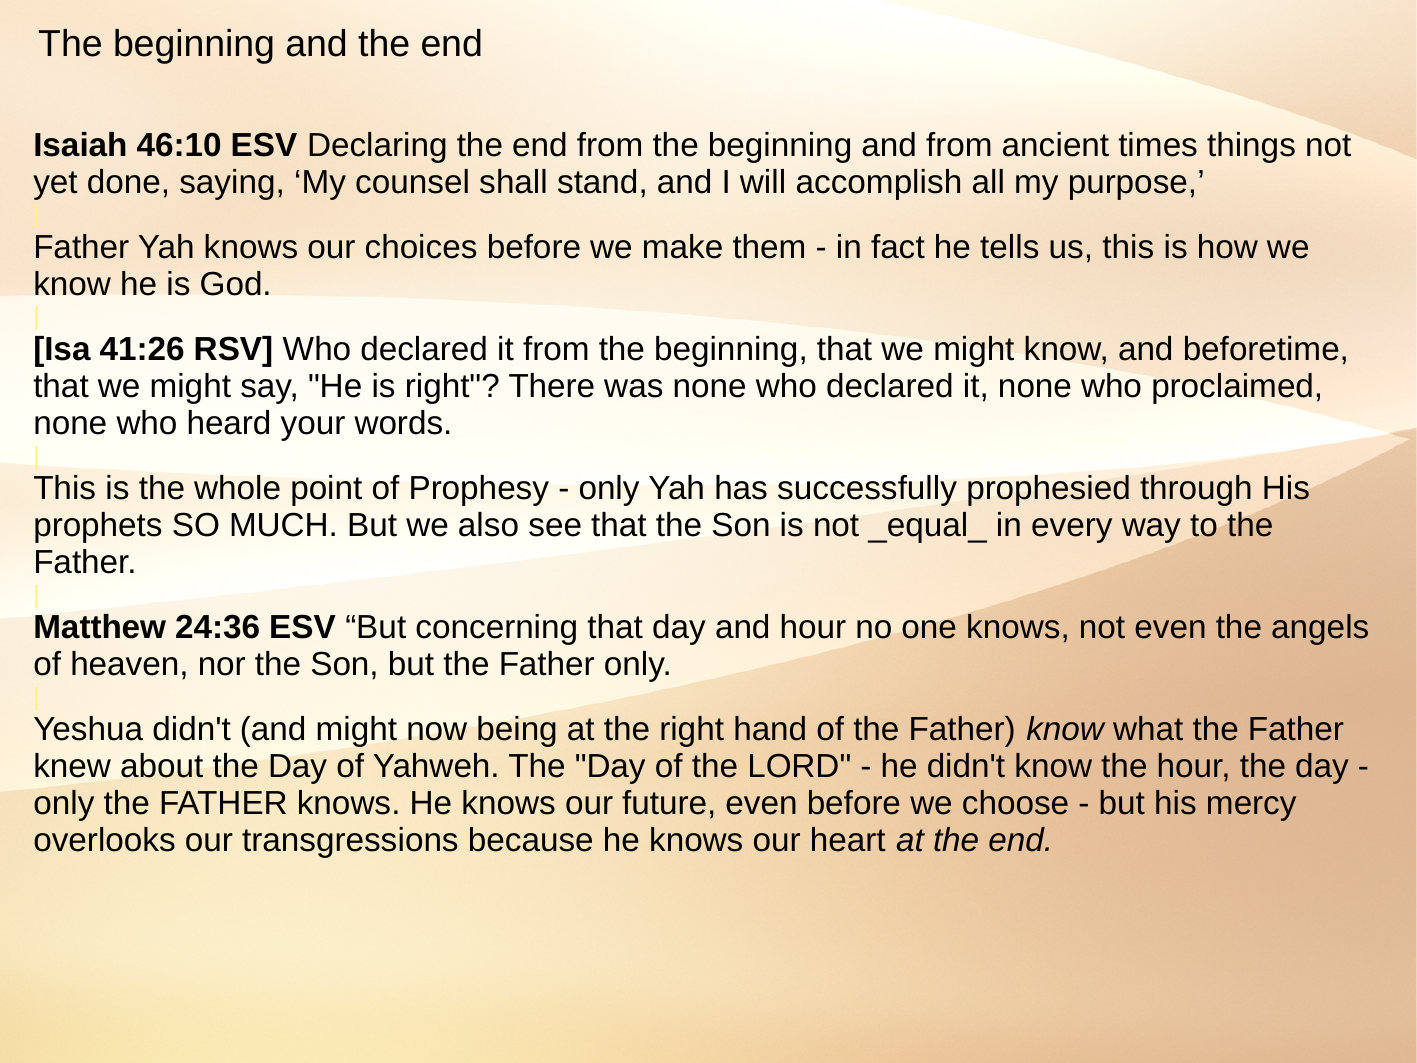

The beginning and the end
Isaiah 46:10 ESV Declaring the end from the beginning and from ancient times things not yet done, saying, ‘My counsel shall stand, and I will accomplish all my purpose,’
|
Father Yah knows our choices before we make them - in fact he tells us, this is how we know he is God.
|
[Isa 41:26 RSV] Who declared it from the beginning, that we might know, and beforetime, that we might say, "He is right"? There was none who declared it, none who proclaimed, none who heard your words.
|
This is the whole point of Prophesy - only Yah has successfully prophesied through His prophets SO MUCH. But we also see that the Son is not _equal_ in every way to the Father.
|
Matthew 24:36 ESV “But concerning that day and hour no one knows, not even the angels of heaven, nor the Son, but the Father only.
|
Yeshua didn't (and might now being at the right hand of the Father) know what the Father knew about the Day of Yahweh. The "Day of the LORD" - he didn't know the hour, the day - only the FATHER knows. He knows our future, even before we choose - but his mercy overlooks our transgressions because he knows our heart at the end.